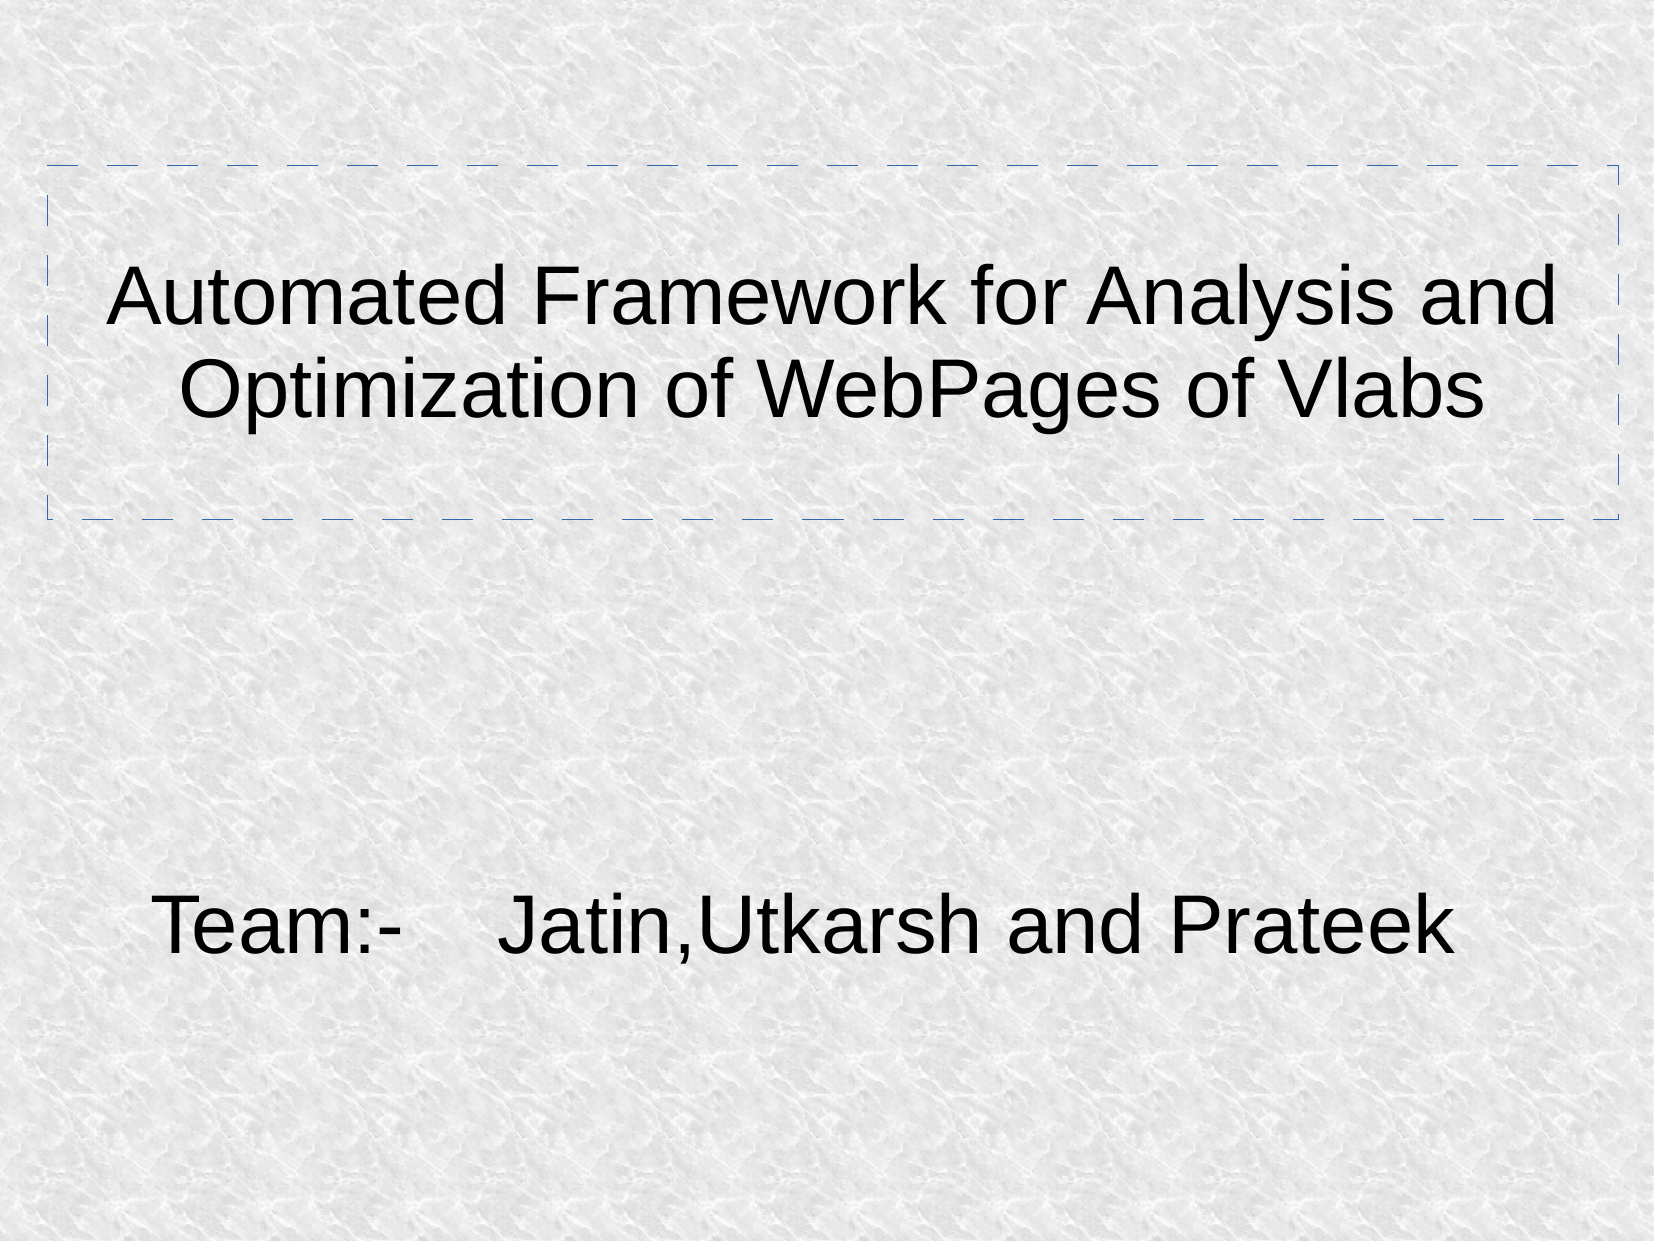

# Automated Framework for Analysis and Optimization of WebPages of Vlabs
Team:- Jatin,Utkarsh and Prateek